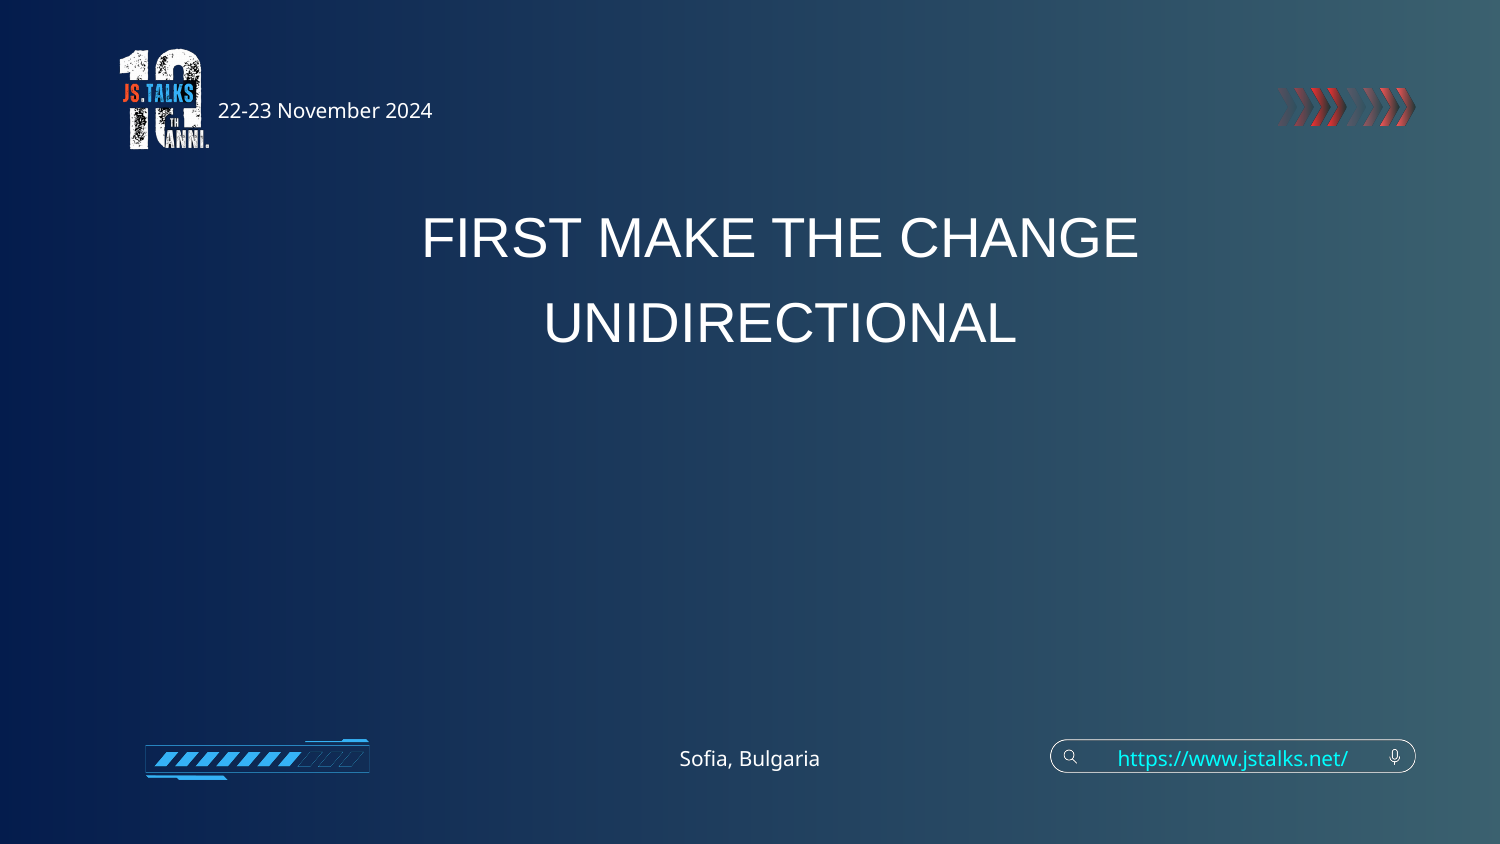

22-23 November 2024
FIRST MAKE THE CHANGE UNIDIRECTIONAL
Sofia, Bulgaria
https://www.jstalks.net/